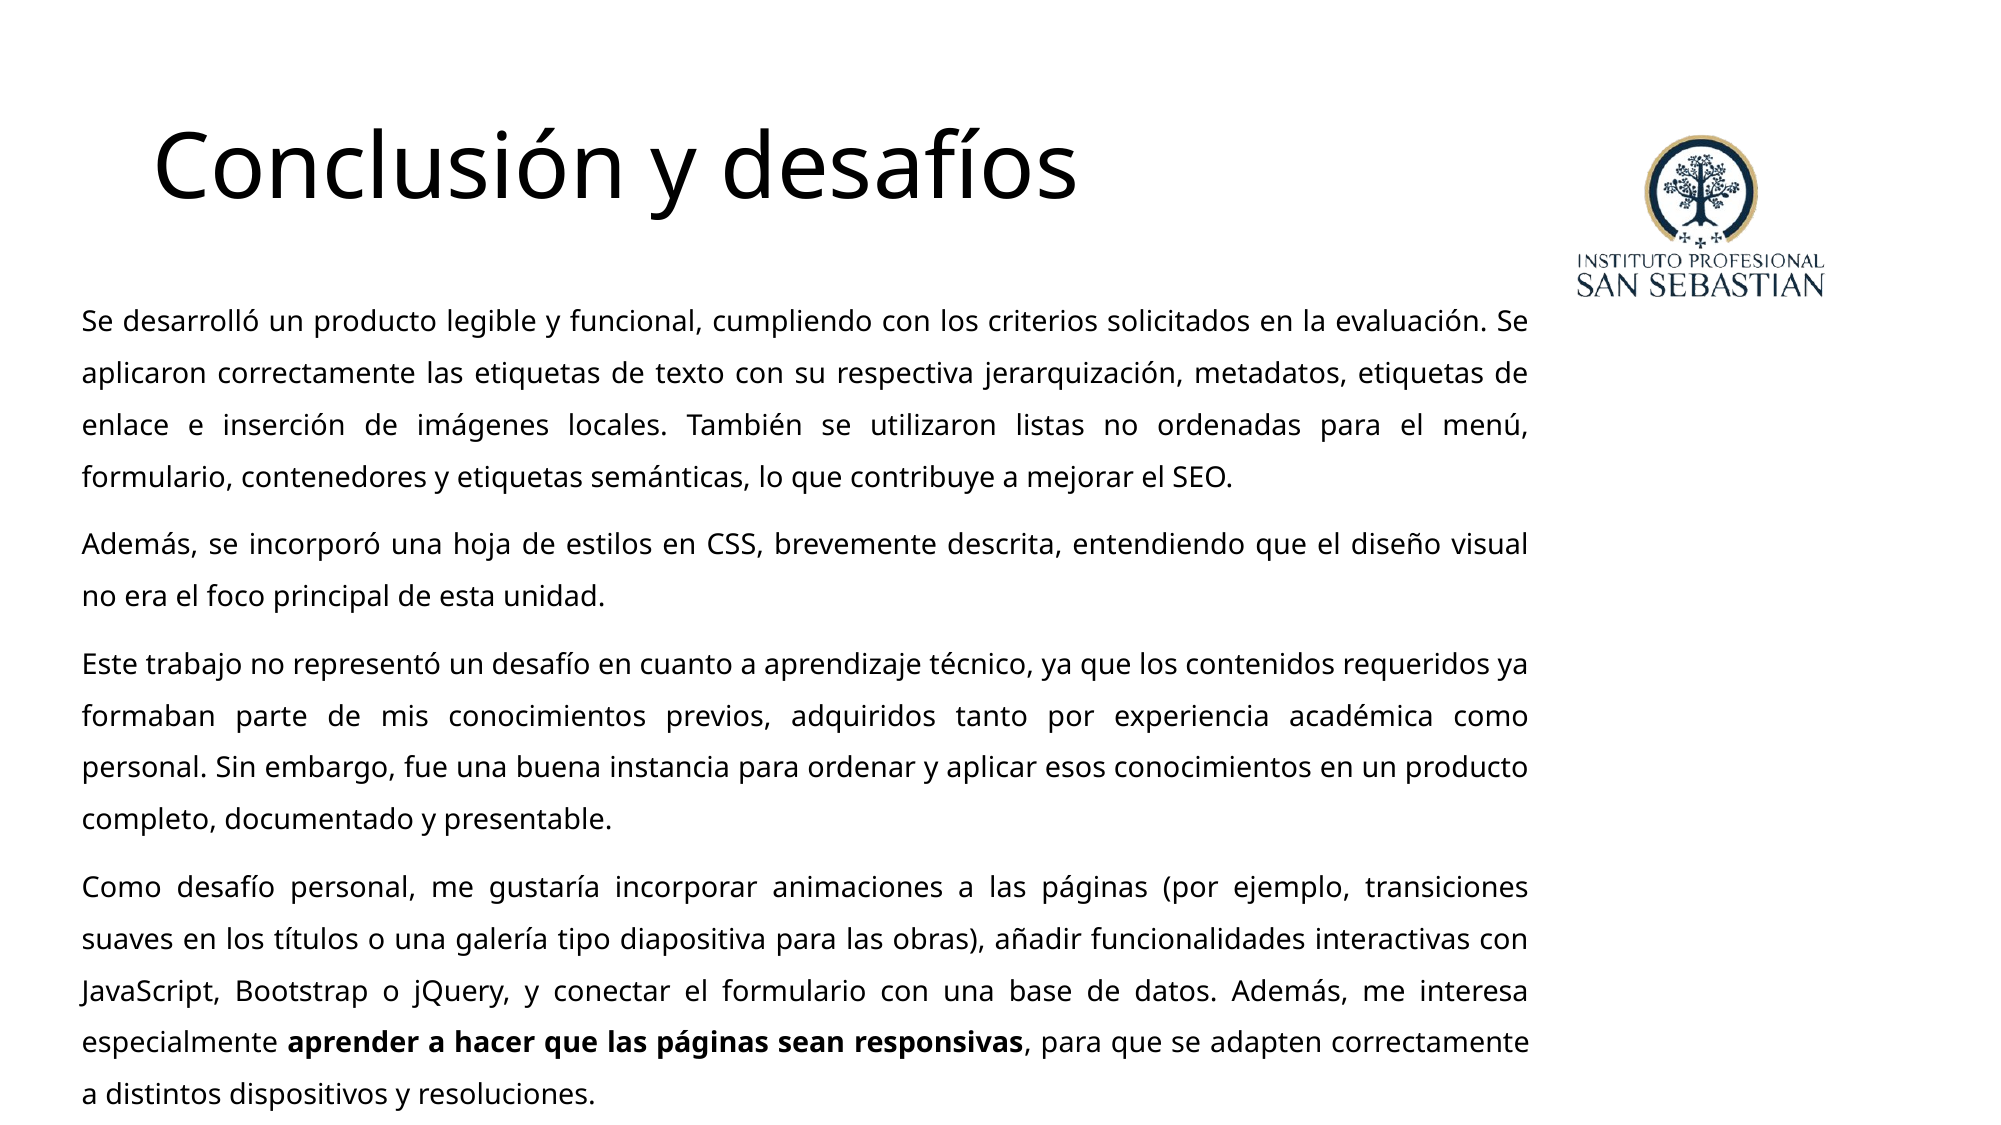

# Conclusión y desafíos
Se desarrolló un producto legible y funcional, cumpliendo con los criterios solicitados en la evaluación. Se aplicaron correctamente las etiquetas de texto con su respectiva jerarquización, metadatos, etiquetas de enlace e inserción de imágenes locales. También se utilizaron listas no ordenadas para el menú, formulario, contenedores y etiquetas semánticas, lo que contribuye a mejorar el SEO.
Además, se incorporó una hoja de estilos en CSS, brevemente descrita, entendiendo que el diseño visual no era el foco principal de esta unidad.
Este trabajo no representó un desafío en cuanto a aprendizaje técnico, ya que los contenidos requeridos ya formaban parte de mis conocimientos previos, adquiridos tanto por experiencia académica como personal. Sin embargo, fue una buena instancia para ordenar y aplicar esos conocimientos en un producto completo, documentado y presentable.
Como desafío personal, me gustaría incorporar animaciones a las páginas (por ejemplo, transiciones suaves en los títulos o una galería tipo diapositiva para las obras), añadir funcionalidades interactivas con JavaScript, Bootstrap o jQuery, y conectar el formulario con una base de datos. Además, me interesa especialmente aprender a hacer que las páginas sean responsivas, para que se adapten correctamente a distintos dispositivos y resoluciones.